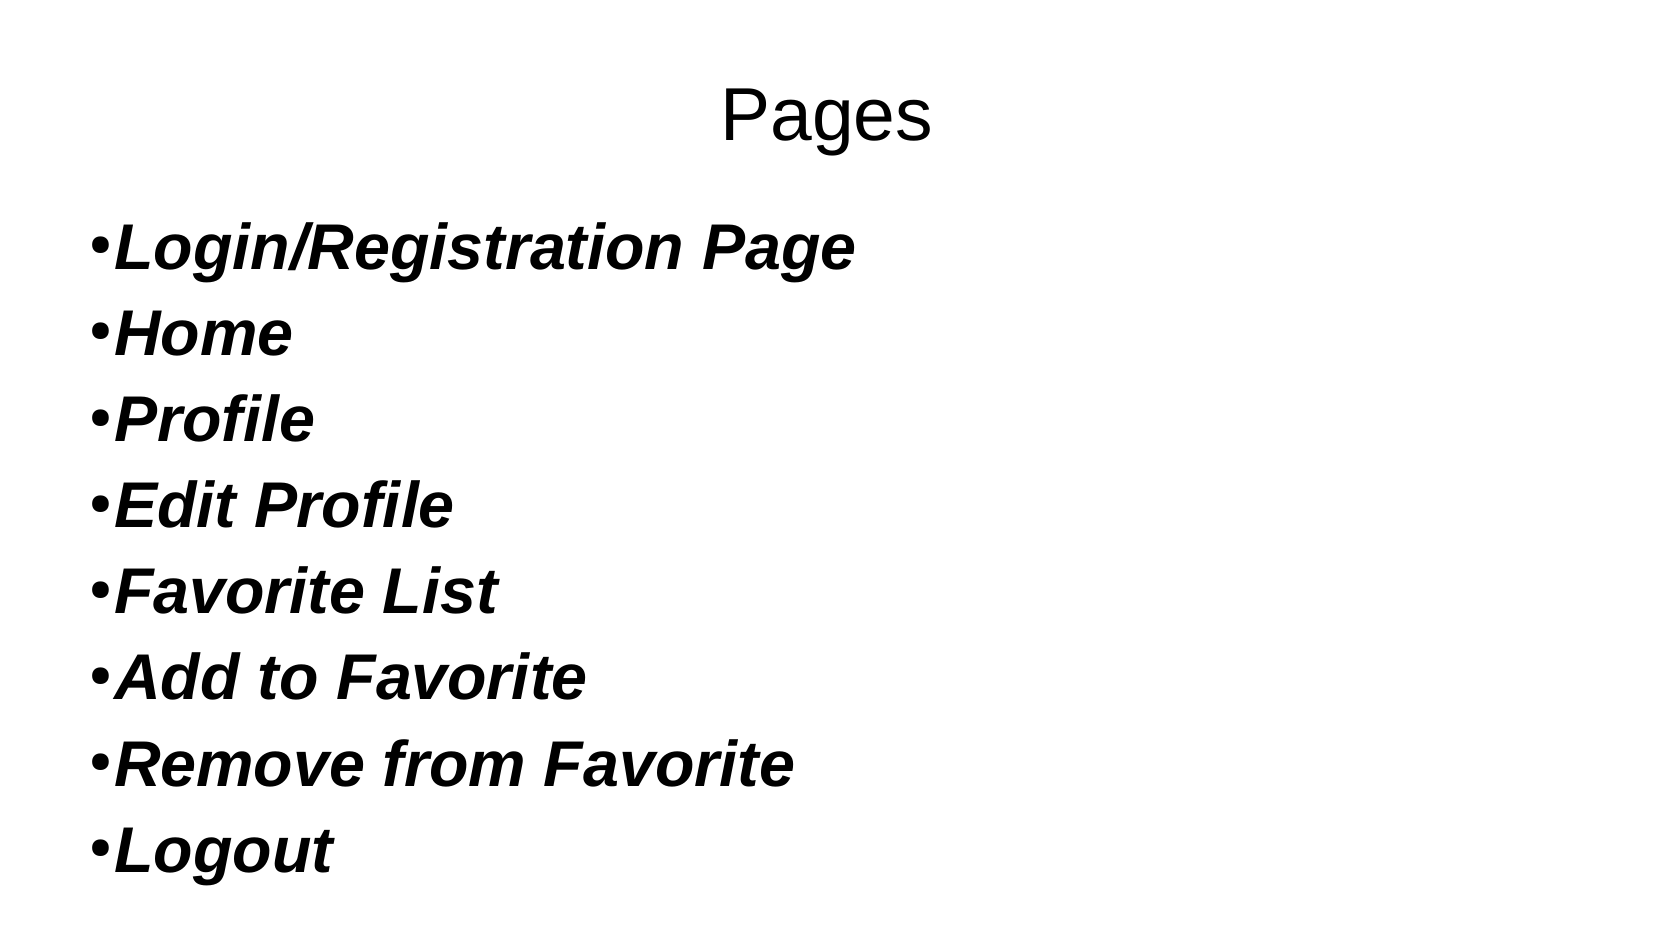

# Pages
Login/Registration Page
Home
Profile
Edit Profile
Favorite List
Add to Favorite
Remove from Favorite
Logout